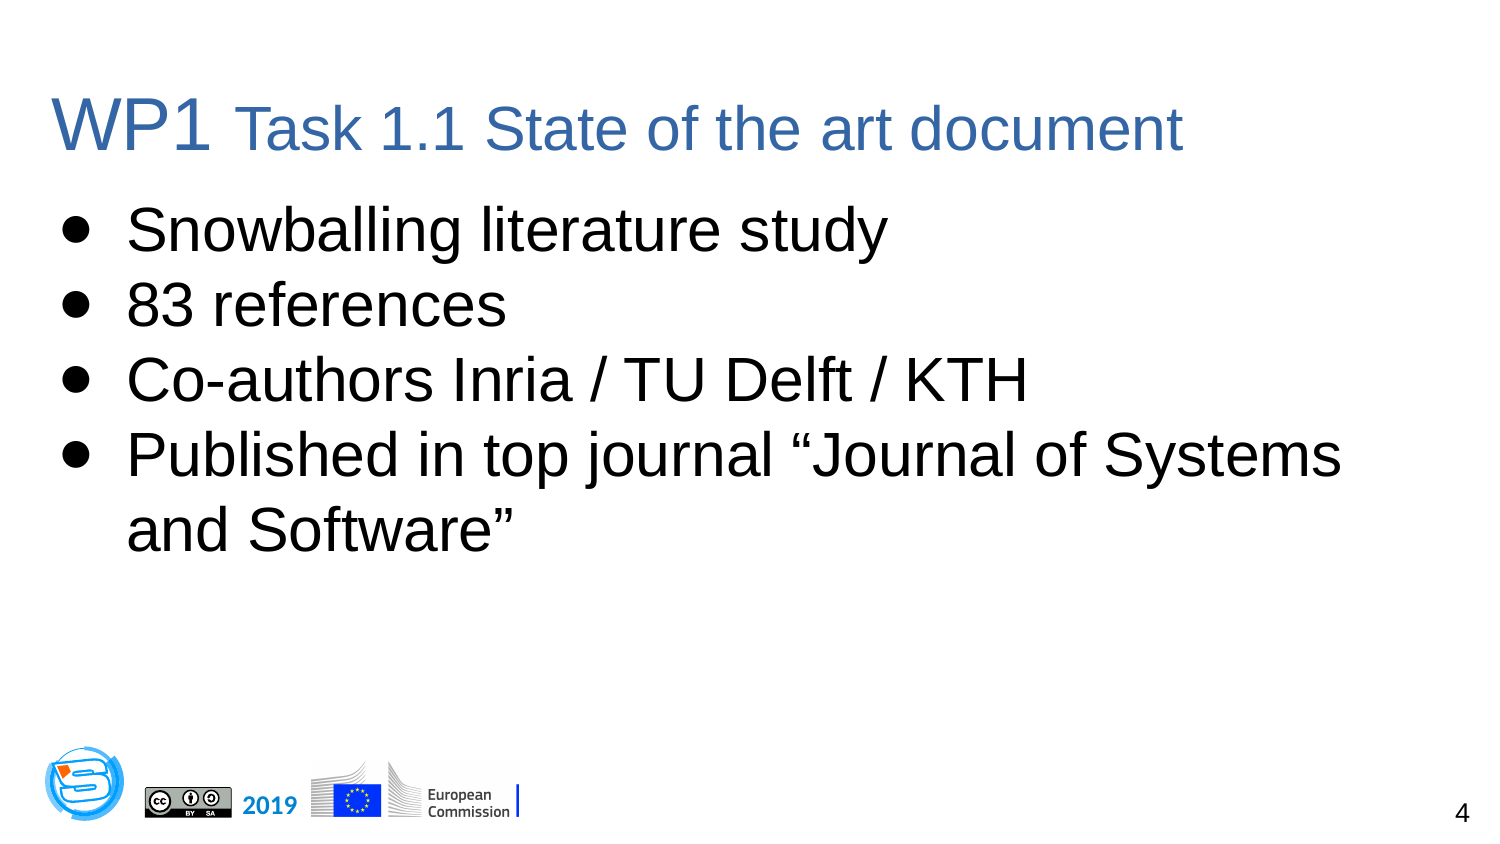

# WP1 Task 1.1 State of the art document
Snowballing literature study
83 references
Co-authors Inria / TU Delft / KTH
Published in top journal “Journal of Systems and Software”